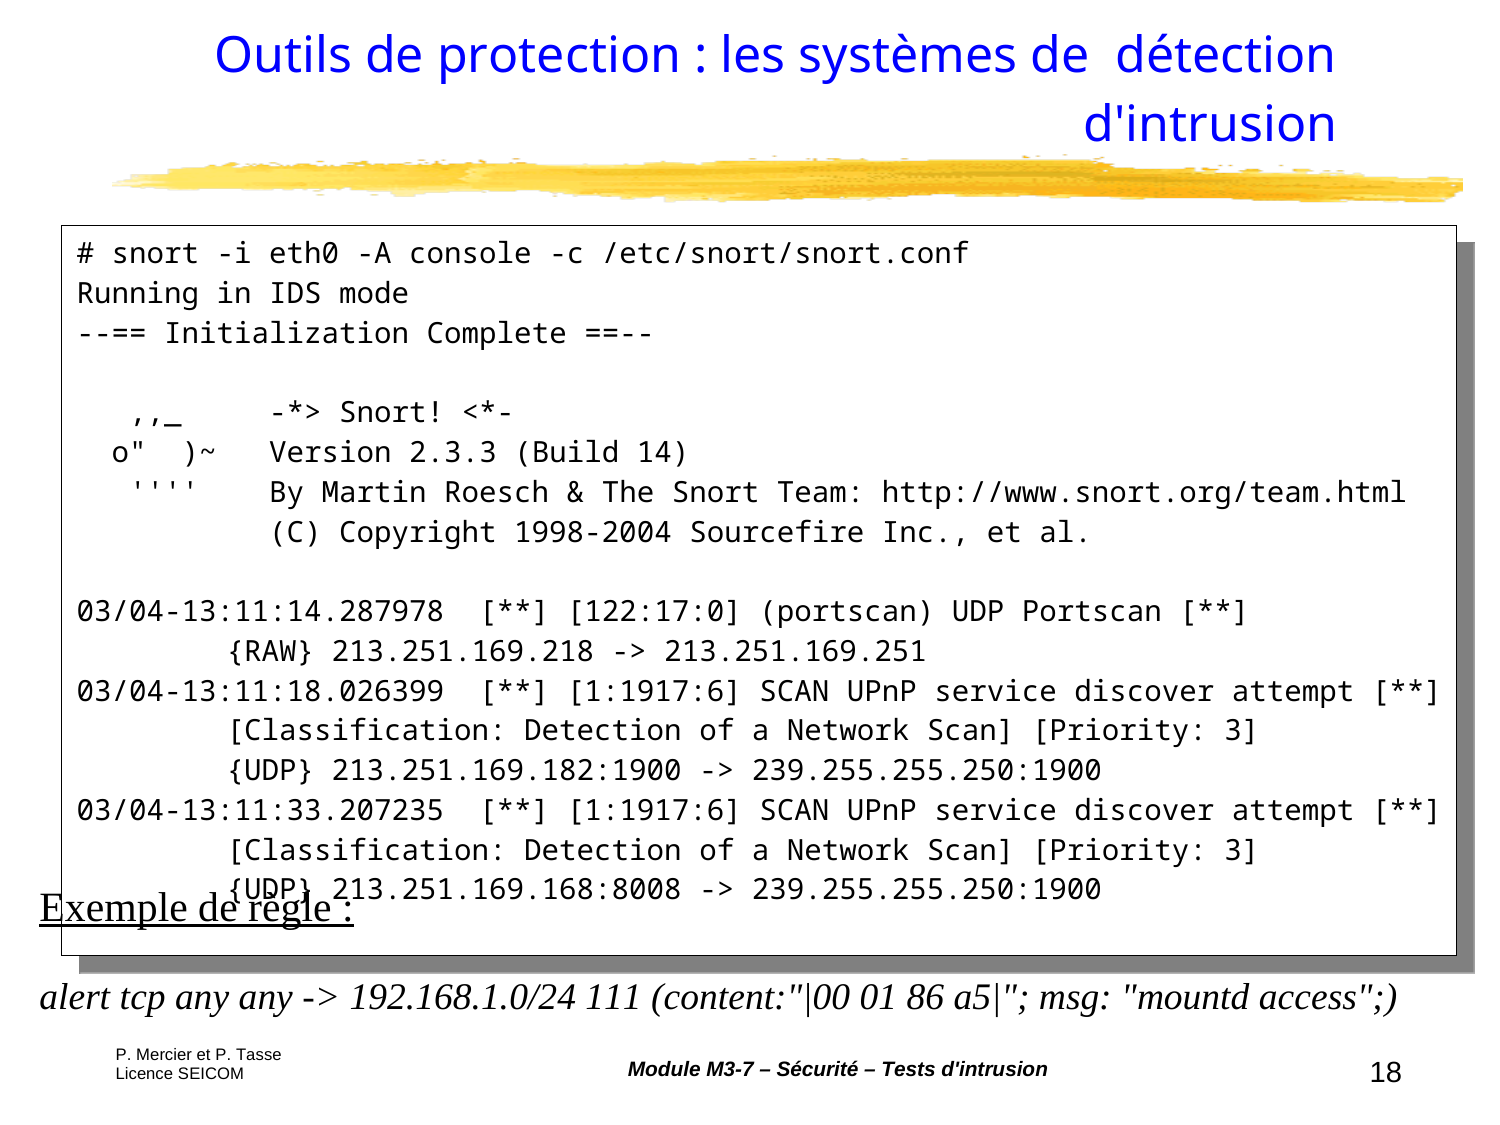

# Outils de protection : les systèmes de détection d'intrusion
# snort -i eth0 -A console -c /etc/snort/snort.conf
Running in IDS mode
--== Initialization Complete ==--
 ,,_ -*> Snort! <*-
 o" )~ Version 2.3.3 (Build 14)
 '''' By Martin Roesch & The Snort Team: http://www.snort.org/team.html
 (C) Copyright 1998-2004 Sourcefire Inc., et al.
03/04-13:11:14.287978 [**] [122:17:0] (portscan) UDP Portscan [**]
	{RAW} 213.251.169.218 -> 213.251.169.251
03/04-13:11:18.026399 [**] [1:1917:6] SCAN UPnP service discover attempt [**]
 	[Classification: Detection of a Network Scan] [Priority: 3]
	{UDP} 213.251.169.182:1900 -> 239.255.255.250:1900
03/04-13:11:33.207235 [**] [1:1917:6] SCAN UPnP service discover attempt [**]
 	[Classification: Detection of a Network Scan] [Priority: 3]
	{UDP} 213.251.169.168:8008 -> 239.255.255.250:1900
Exemple de règle :
alert tcp any any -> 192.168.1.0/24 111 (content:"|00 01 86 a5|"; msg: "mountd access";)
18